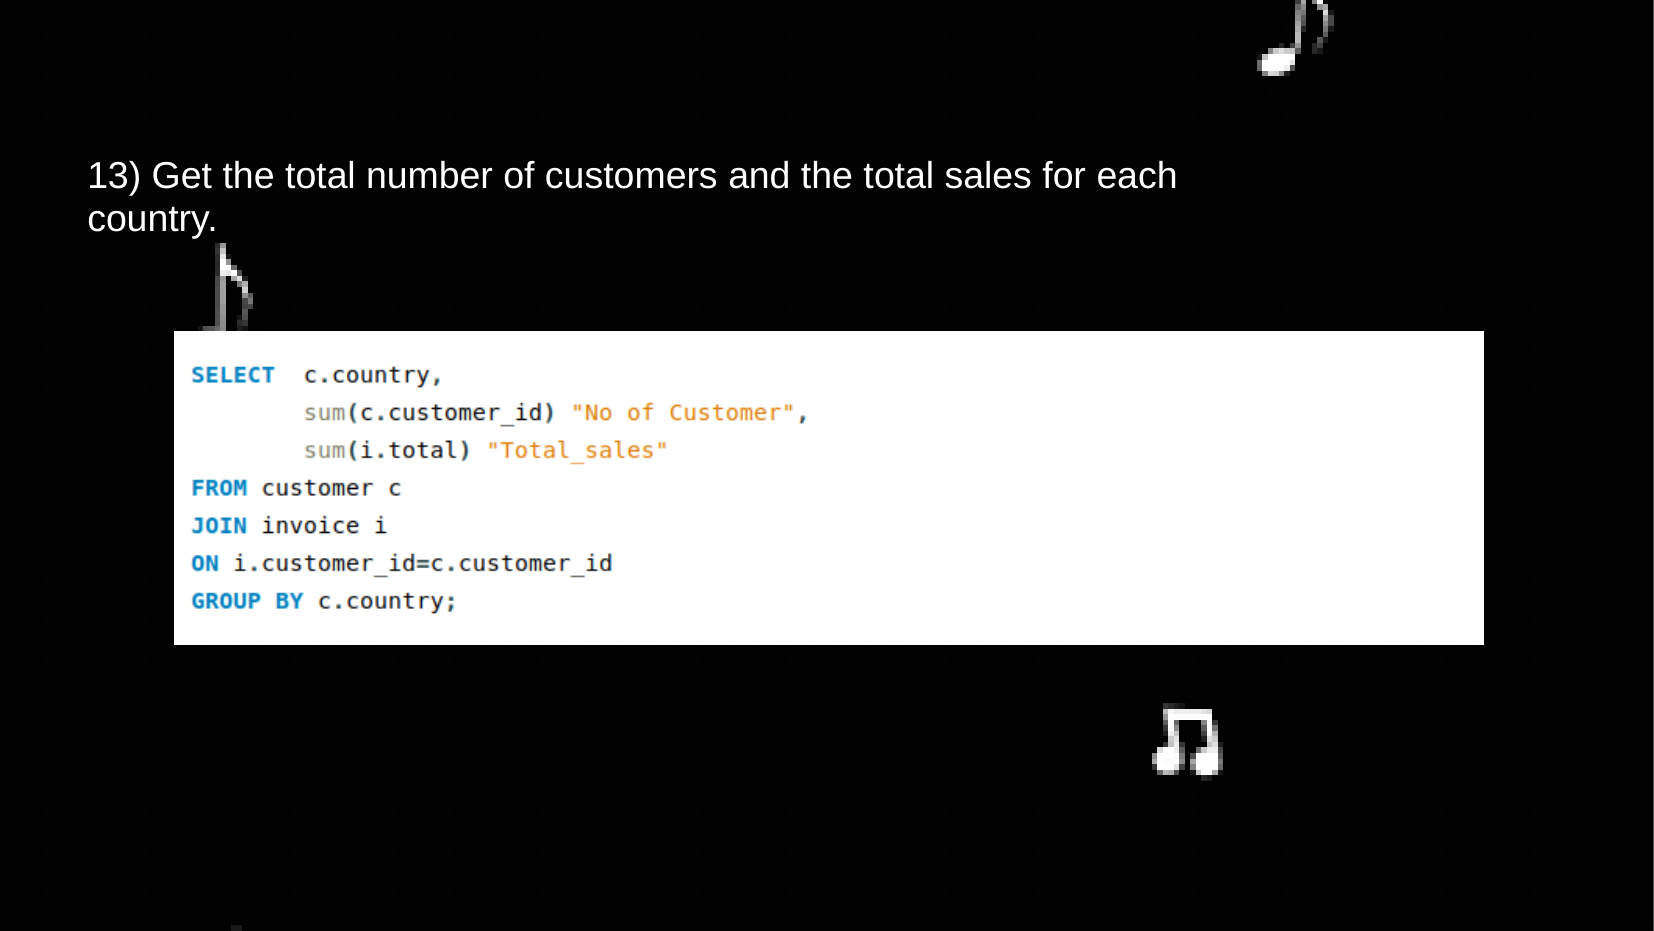

13) Get the total number of customers and the total sales for each country.